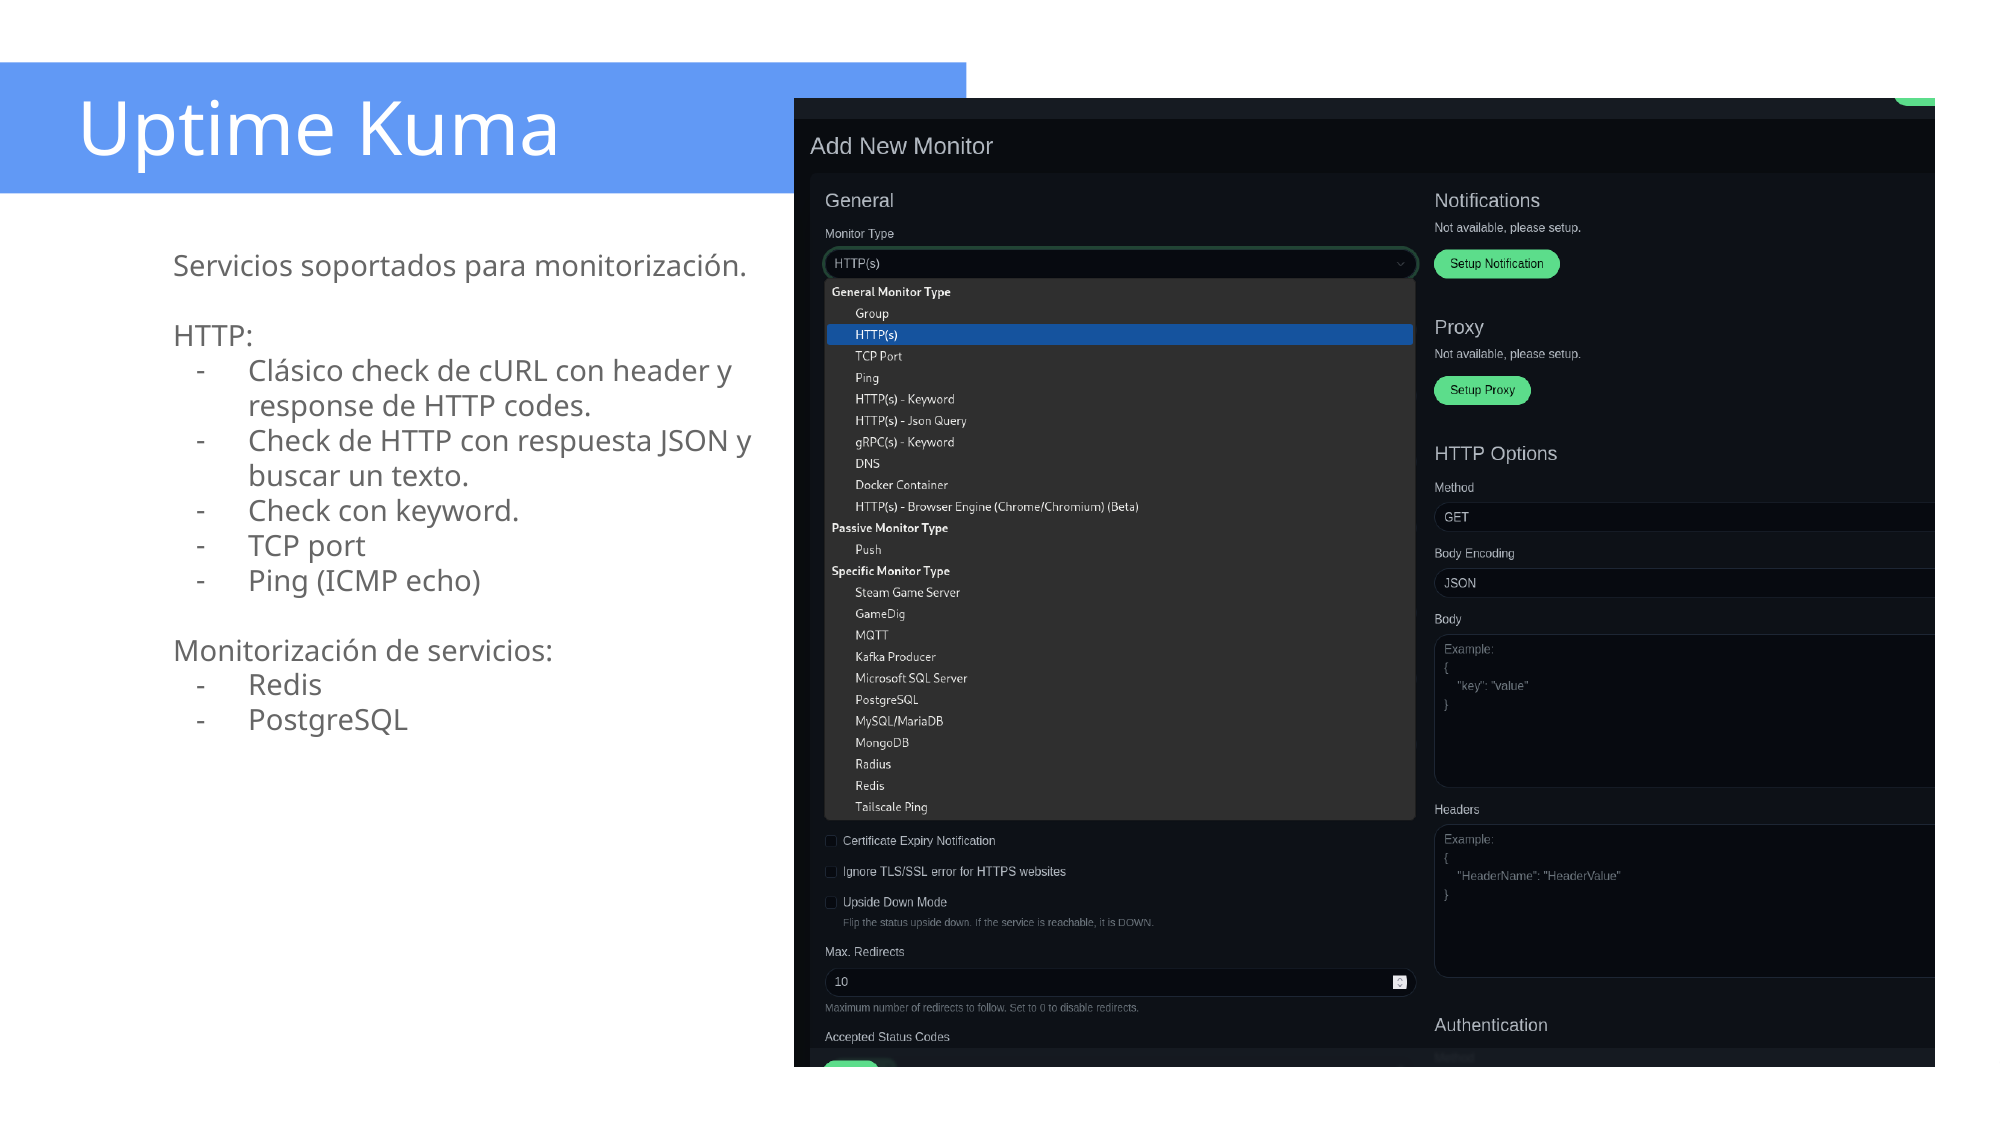

Uptime Kuma
Servicios soportados para monitorización.
HTTP:
Clásico check de cURL con header y response de HTTP codes.
Check de HTTP con respuesta JSON y buscar un texto.
Check con keyword.
TCP port
Ping (ICMP echo)
Monitorización de servicios:
Redis
PostgreSQL